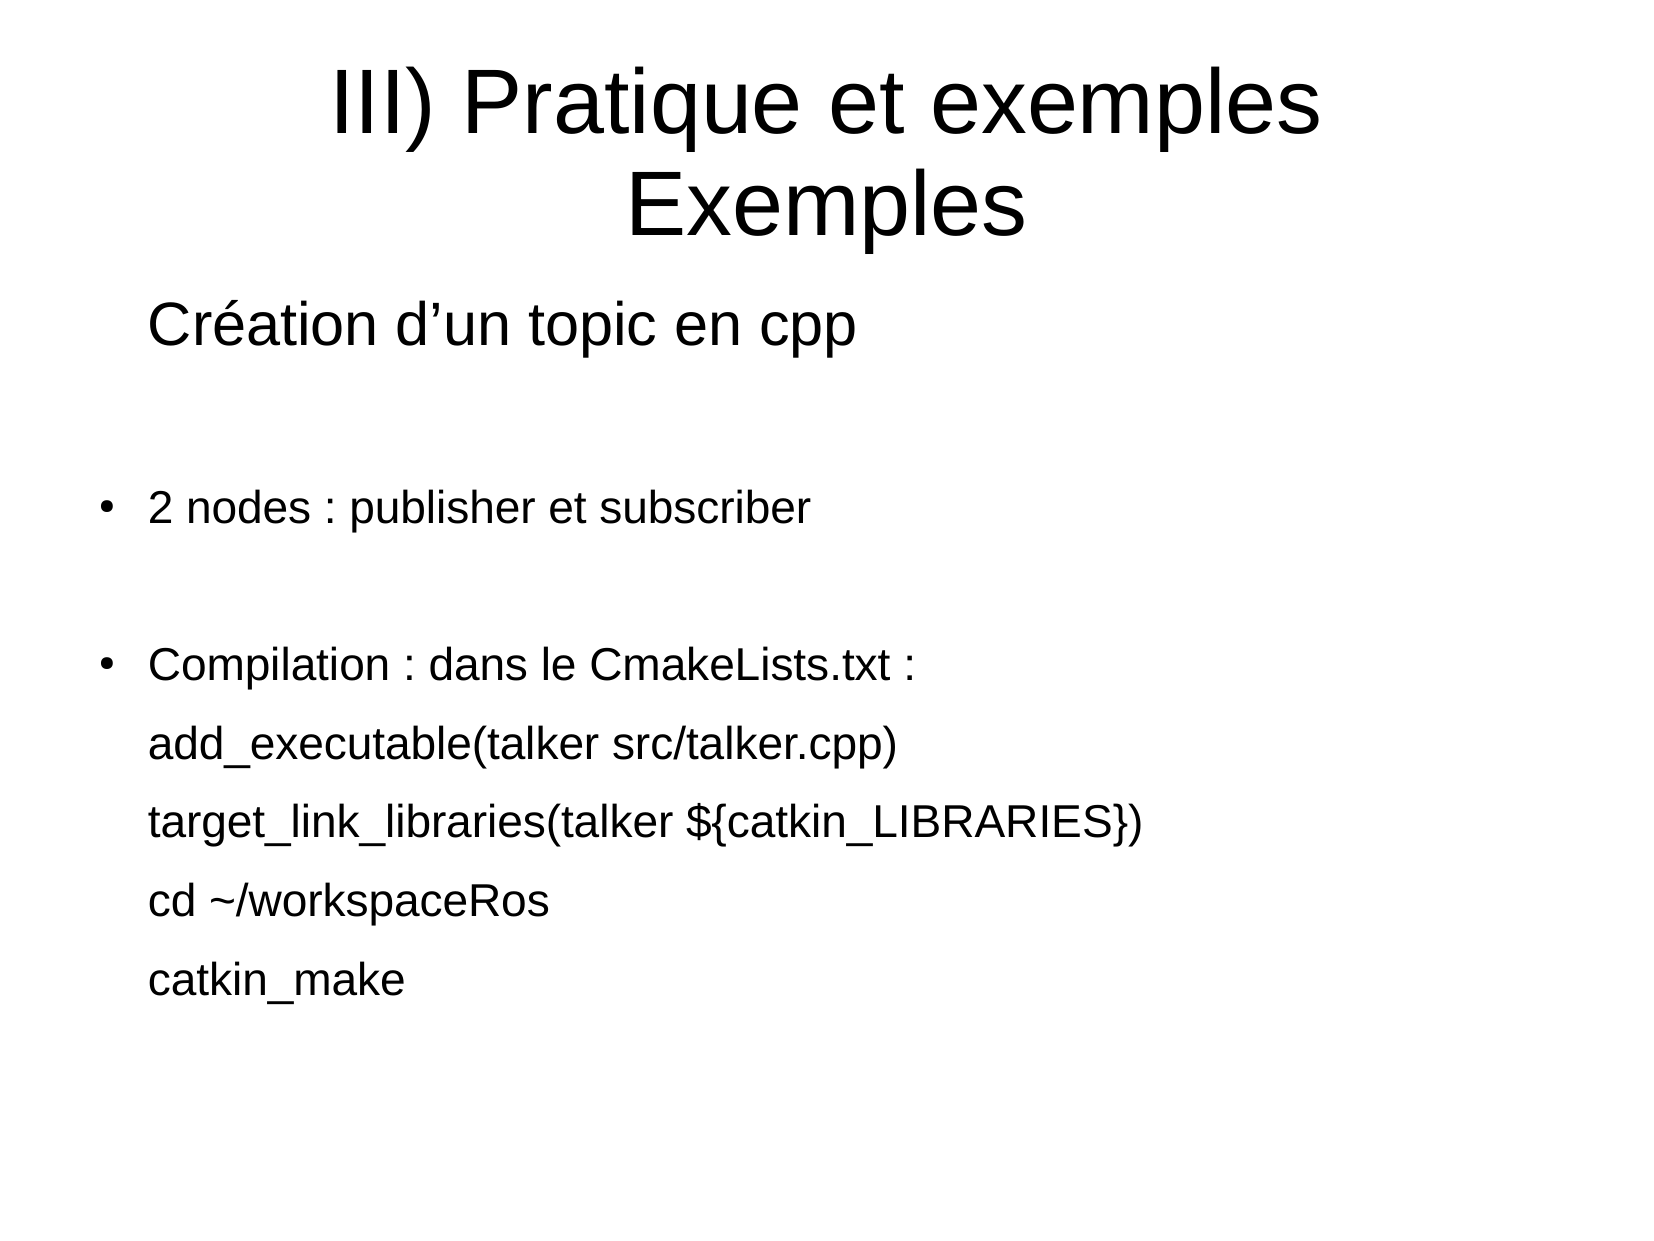

# III) Pratique et exemples Exemples
Création d’un topic en cpp
2 nodes : publisher et subscriber
Compilation : dans le CmakeLists.txt :
add_executable(talker src/talker.cpp)
target_link_libraries(talker ${catkin_LIBRARIES})
cd ~/workspaceRos
catkin_make